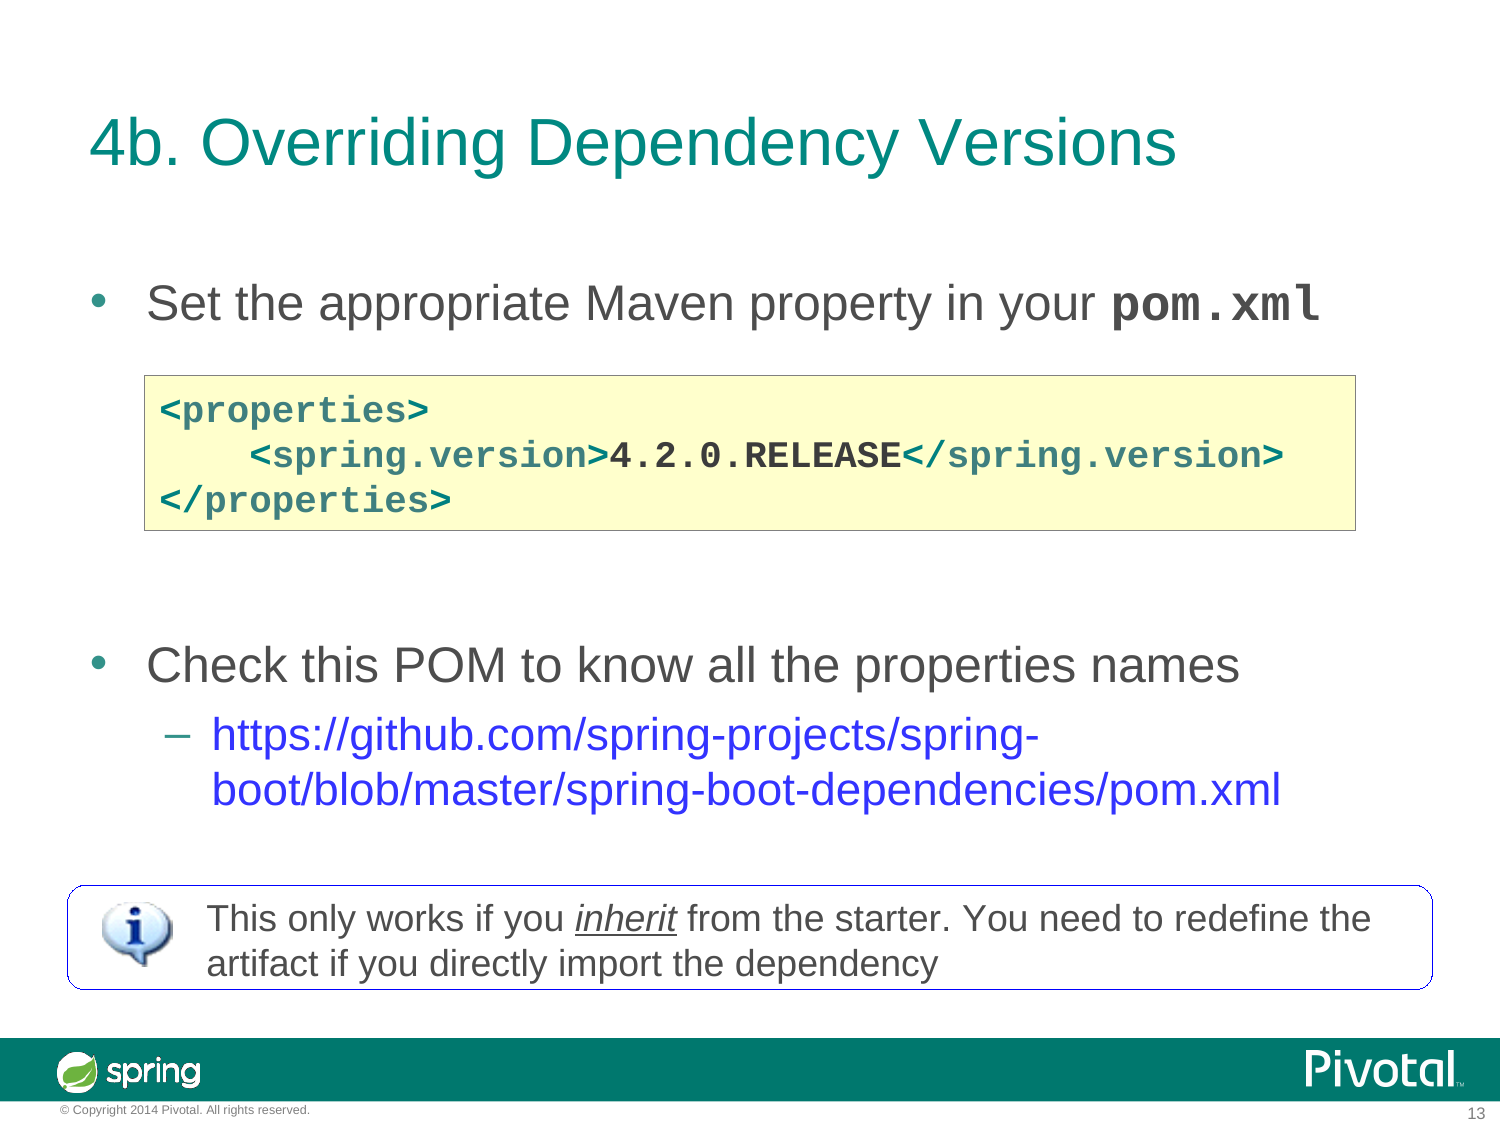

# 4b. Overriding Dependency Versions
Set the appropriate Maven property in your pom.xml
Check this POM to know all the properties names
https://github.com/spring-projects/spring-boot/blob/master/spring-boot-dependencies/pom.xml
<properties>
 <spring.version>4.2.0.RELEASE</spring.version>
</properties>
This only works if you inherit from the starter. You need to redefine the artifact if you directly import the dependency